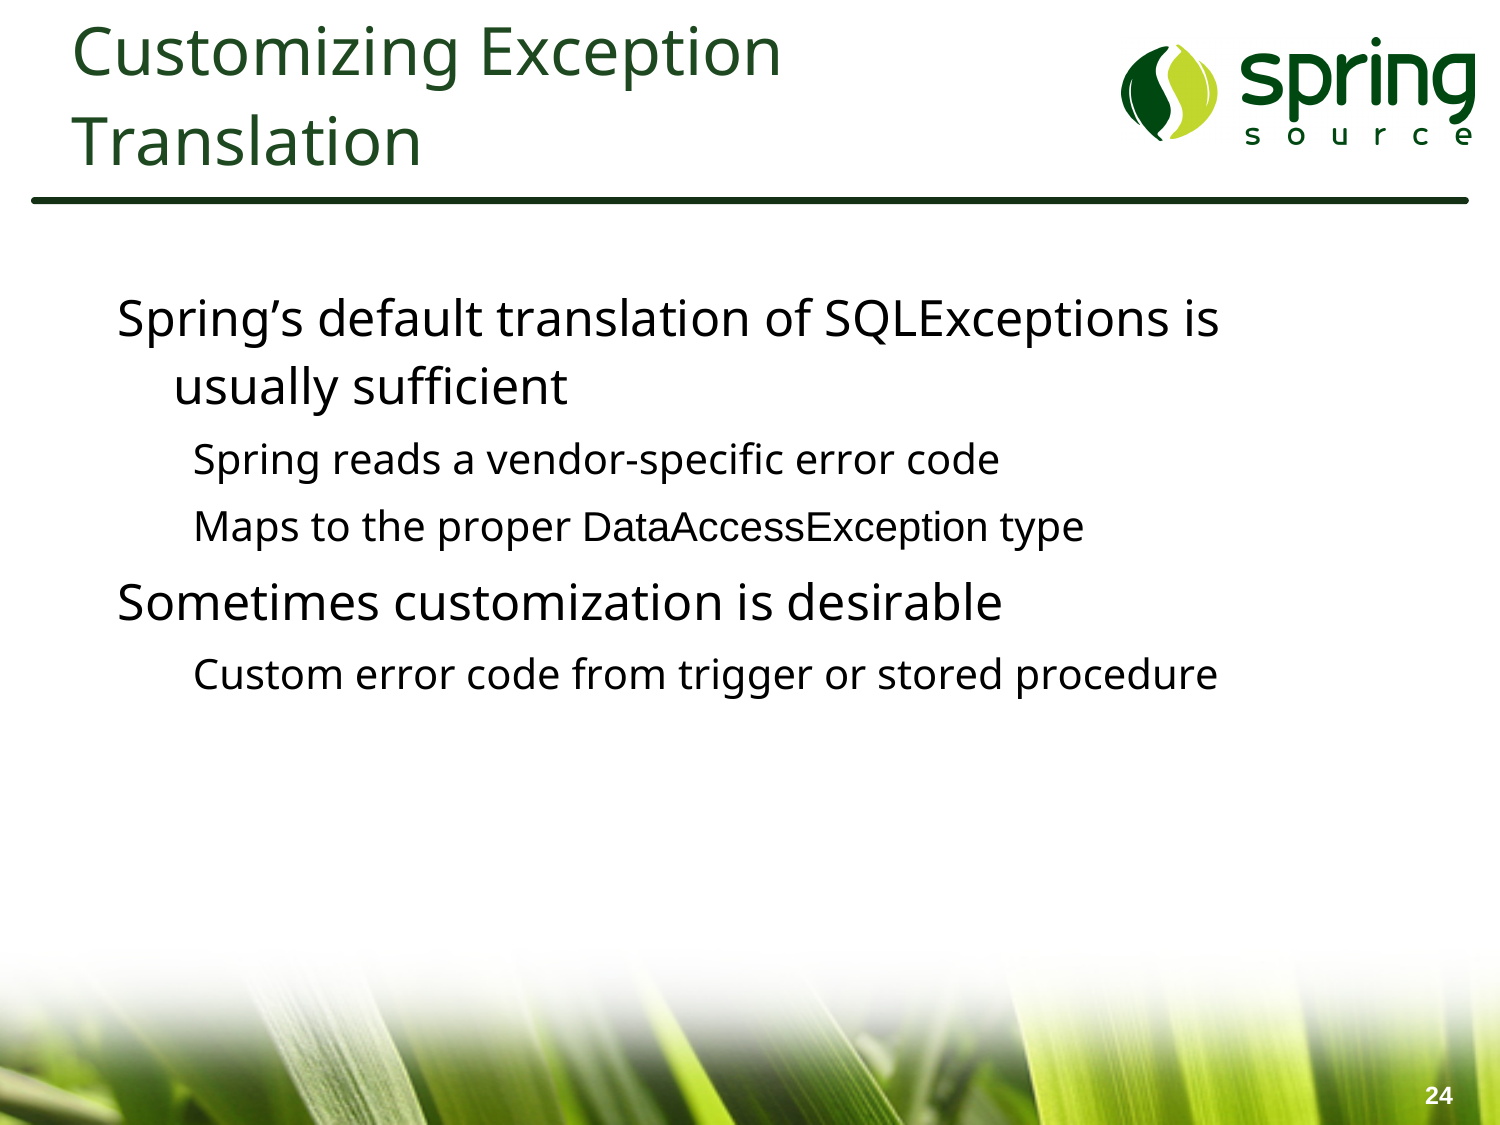

# Customizing Exception Translation
Spring’s default translation of SQLExceptions is usually sufficient
Spring reads a vendor-specific error code
Maps to the proper DataAccessException type
Sometimes customization is desirable
Custom error code from trigger or stored procedure